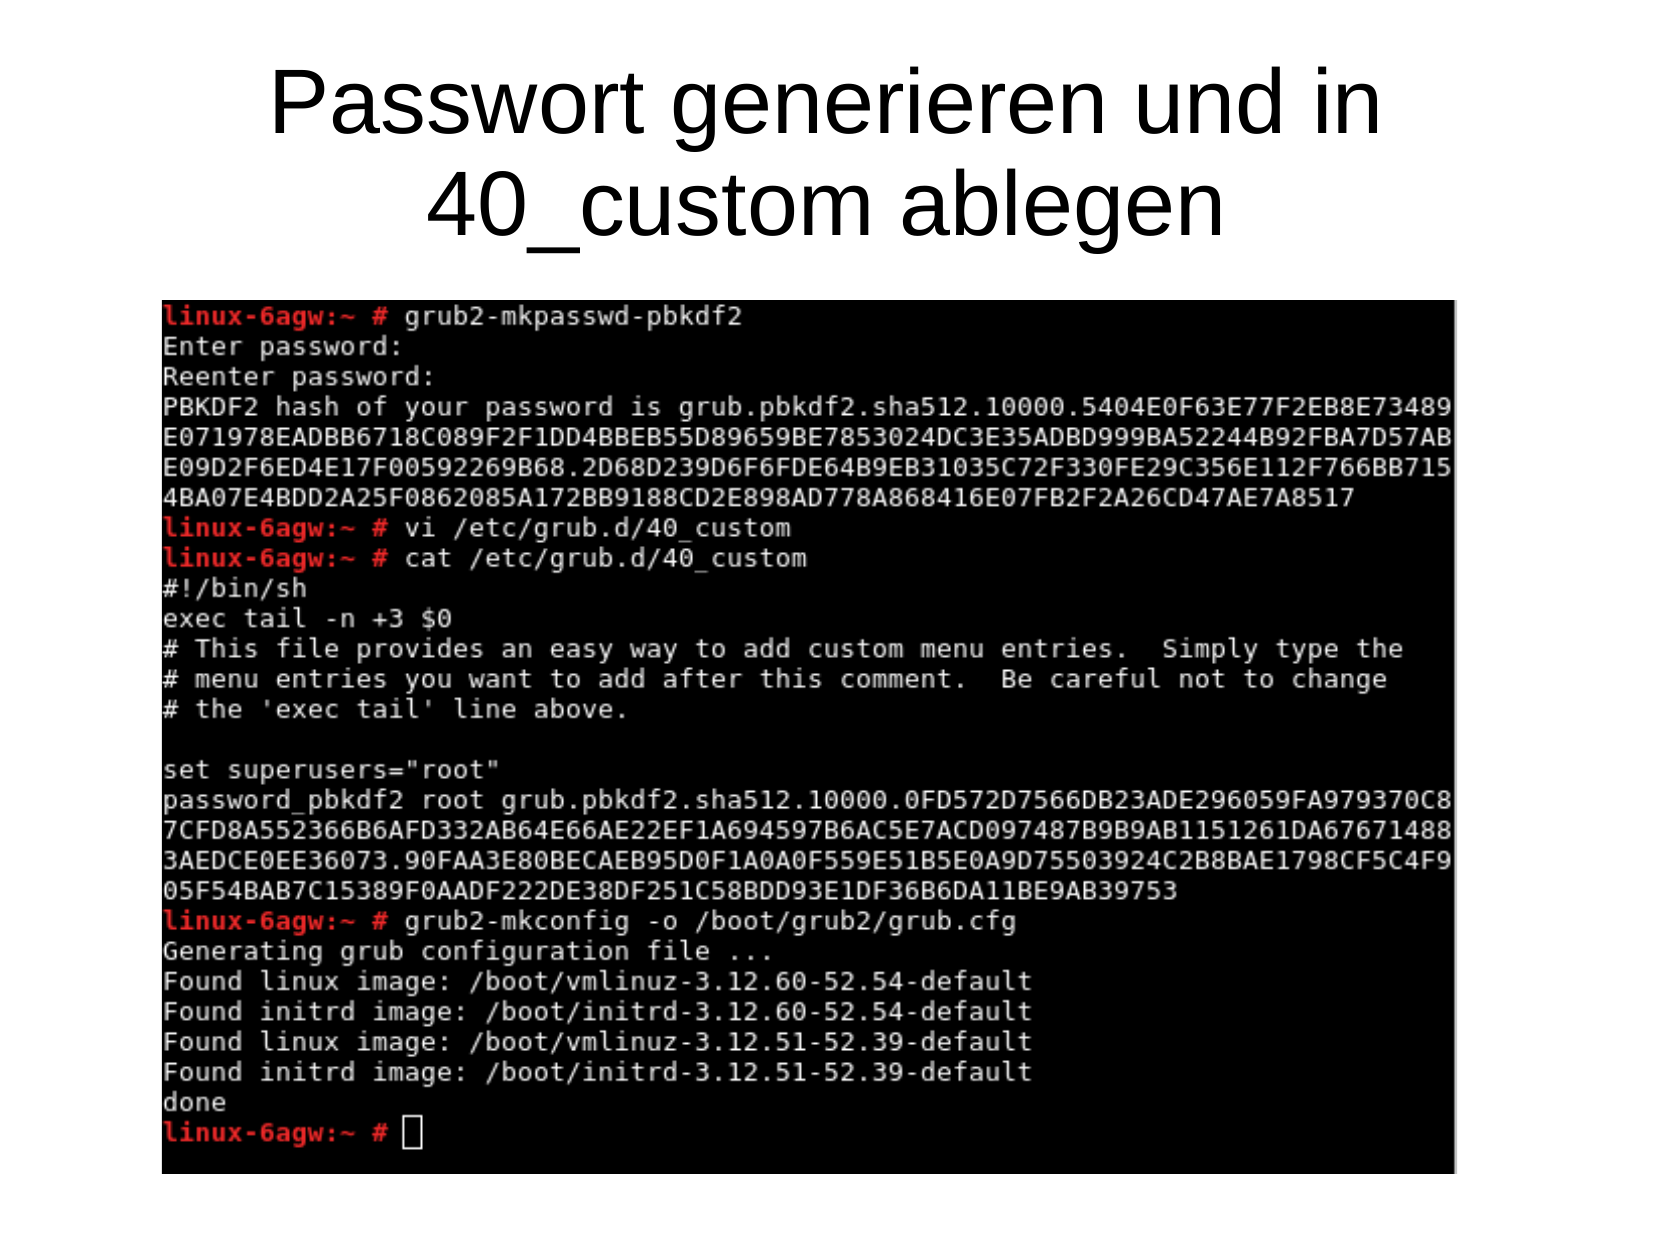

# Passwort generieren und in 40_custom ablegen